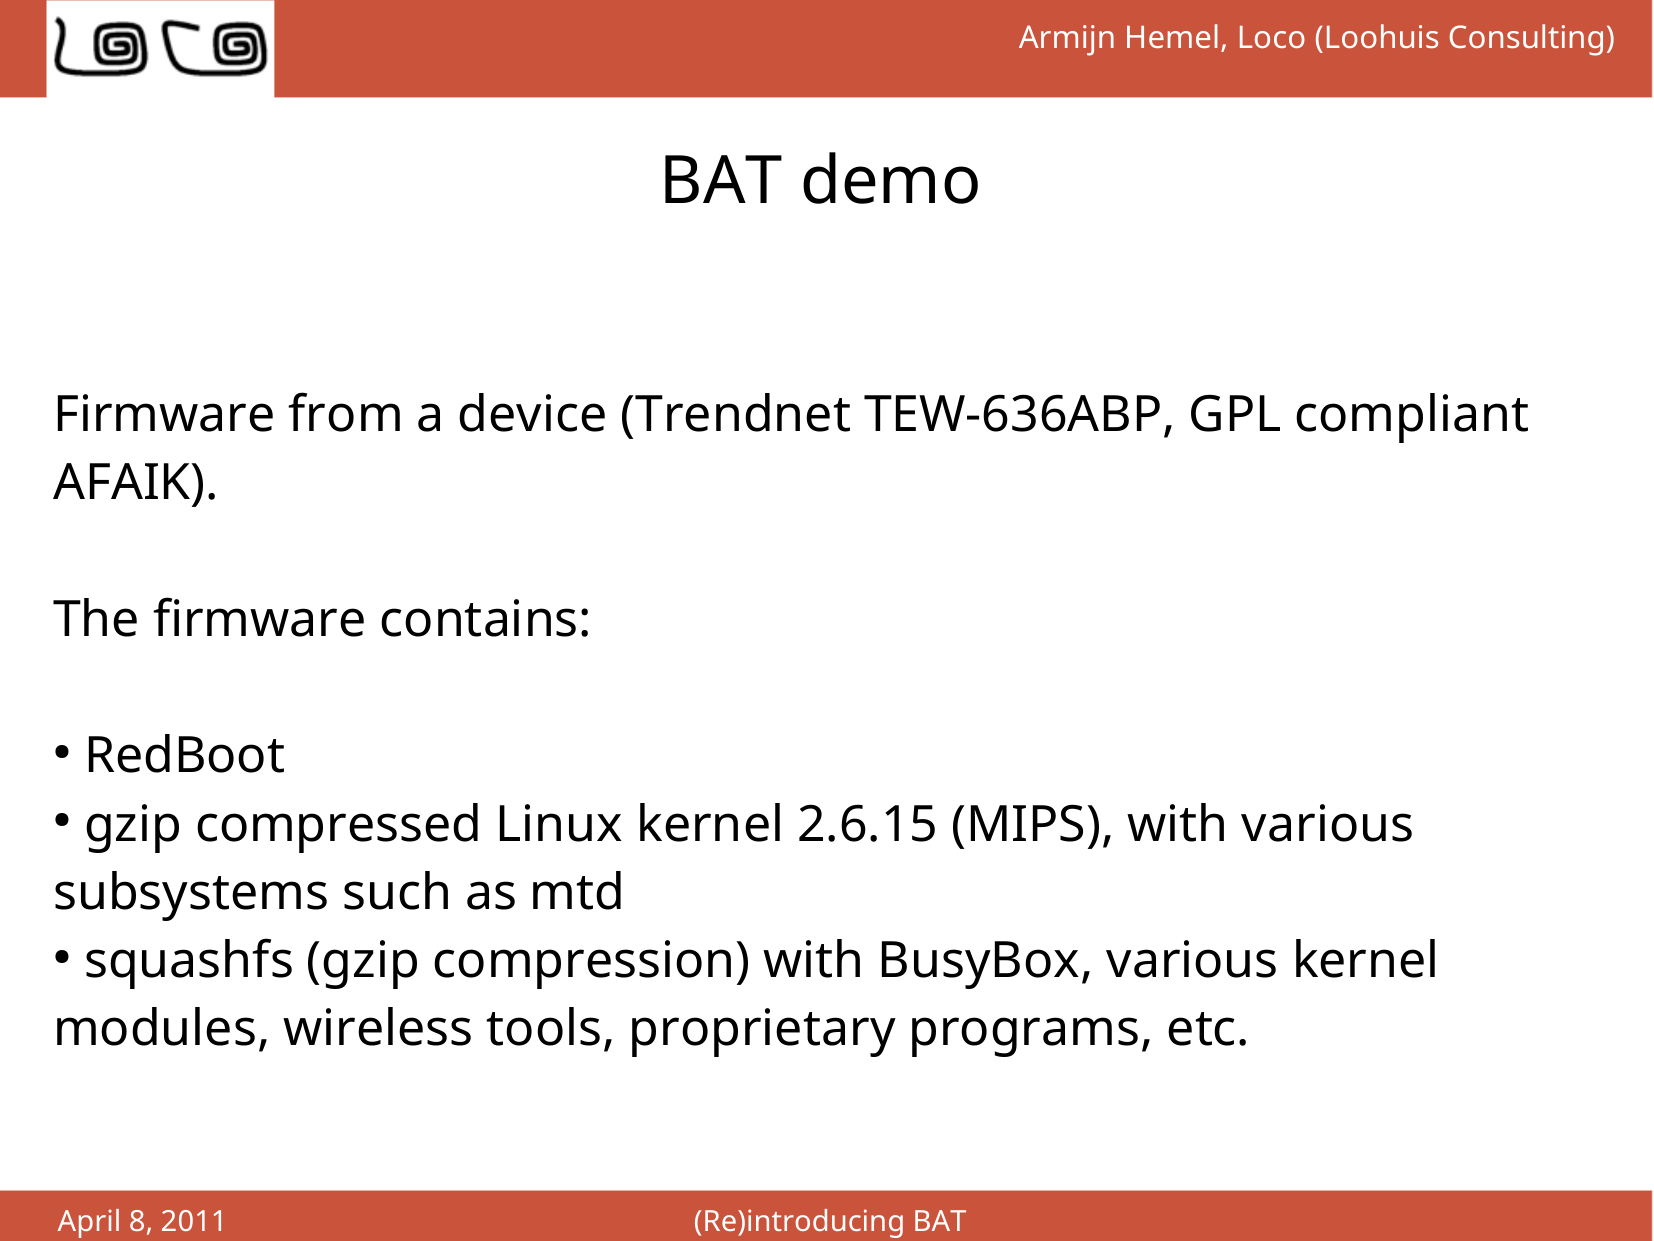

# BAT demo
Firmware from a device (Trendnet TEW-636ABP, GPL compliant AFAIK).
The firmware contains:
 RedBoot
 gzip compressed Linux kernel 2.6.15 (MIPS), with various subsystems such as mtd
 squashfs (gzip compression) with BusyBox, various kernel modules, wireless tools, proprietary programs, etc.
Comet: practical solution or crutch?